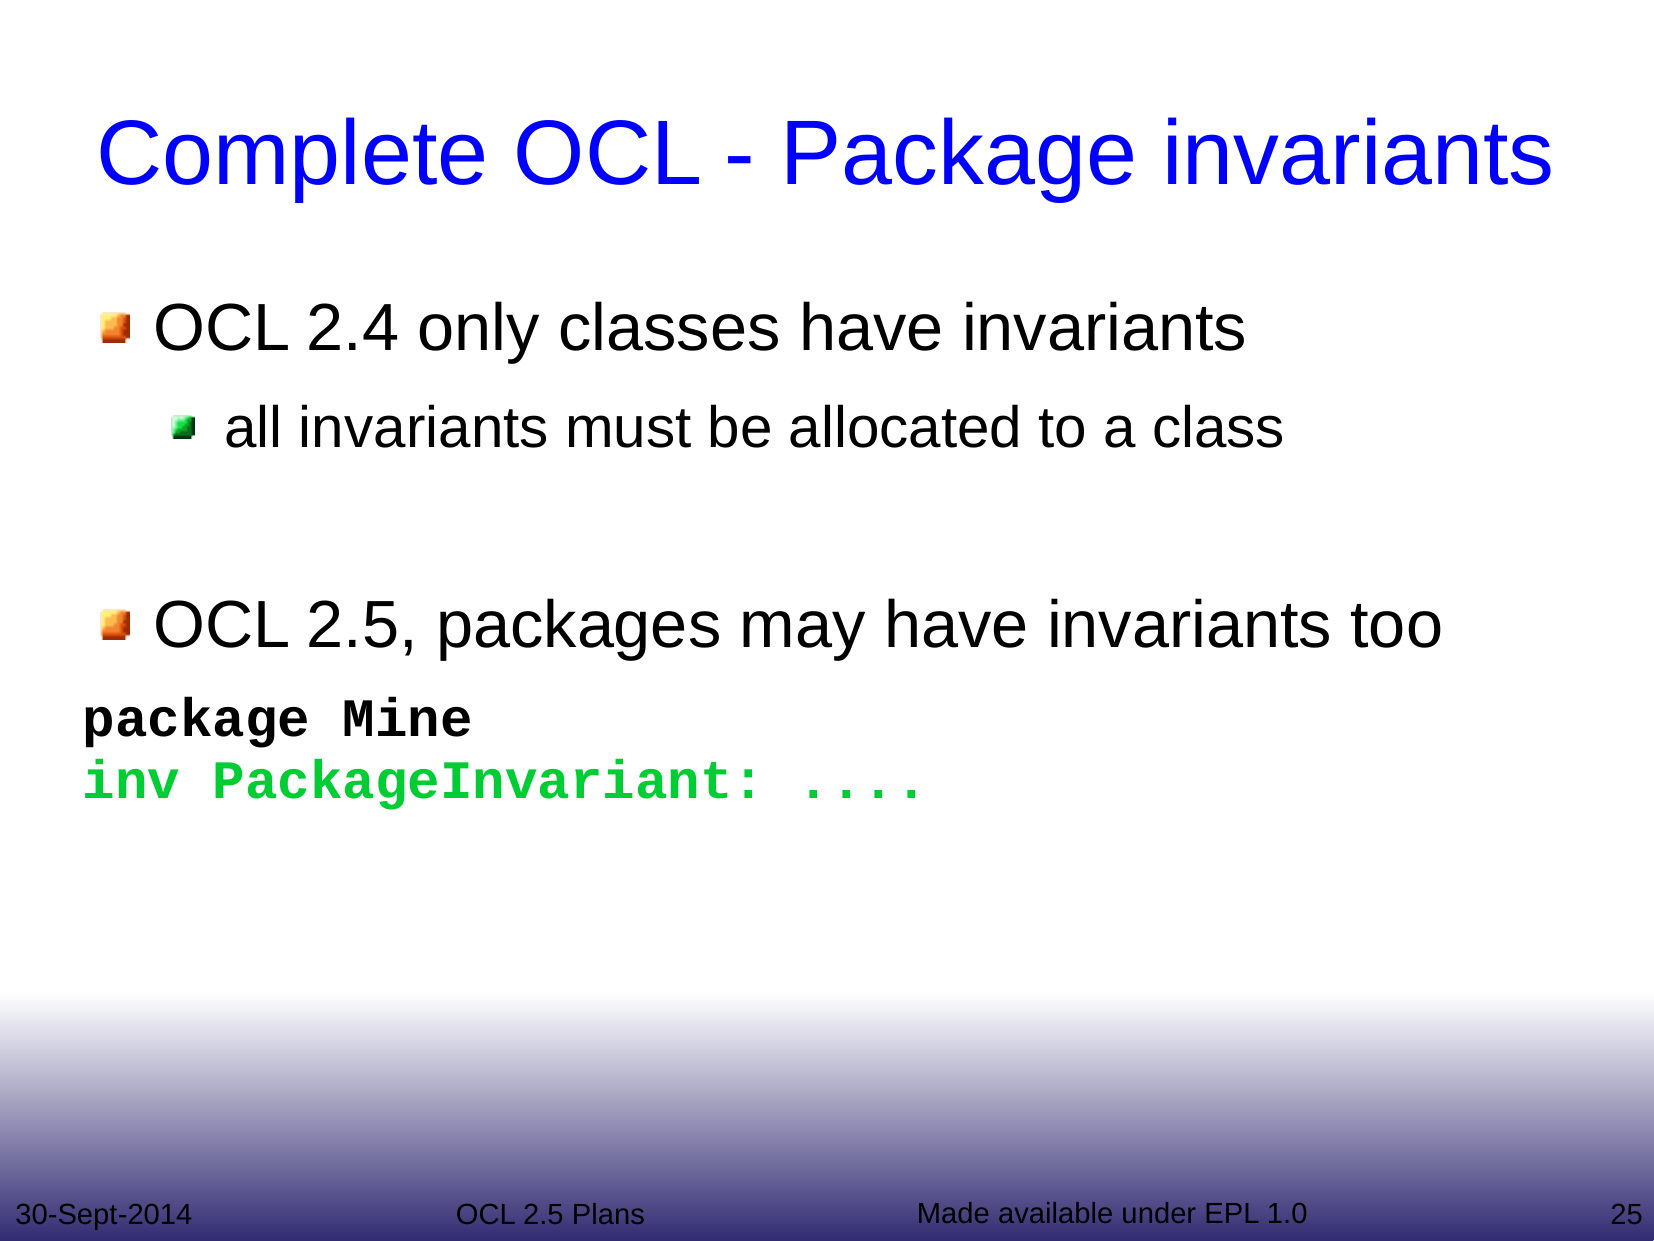

# Complete OCL - Package invariants
OCL 2.4 only classes have invariants
all invariants must be allocated to a class
OCL 2.5, packages may have invariants too
package Mine
inv PackageInvariant: ....
30-Sept-2014
OCL 2.5 Plans
25